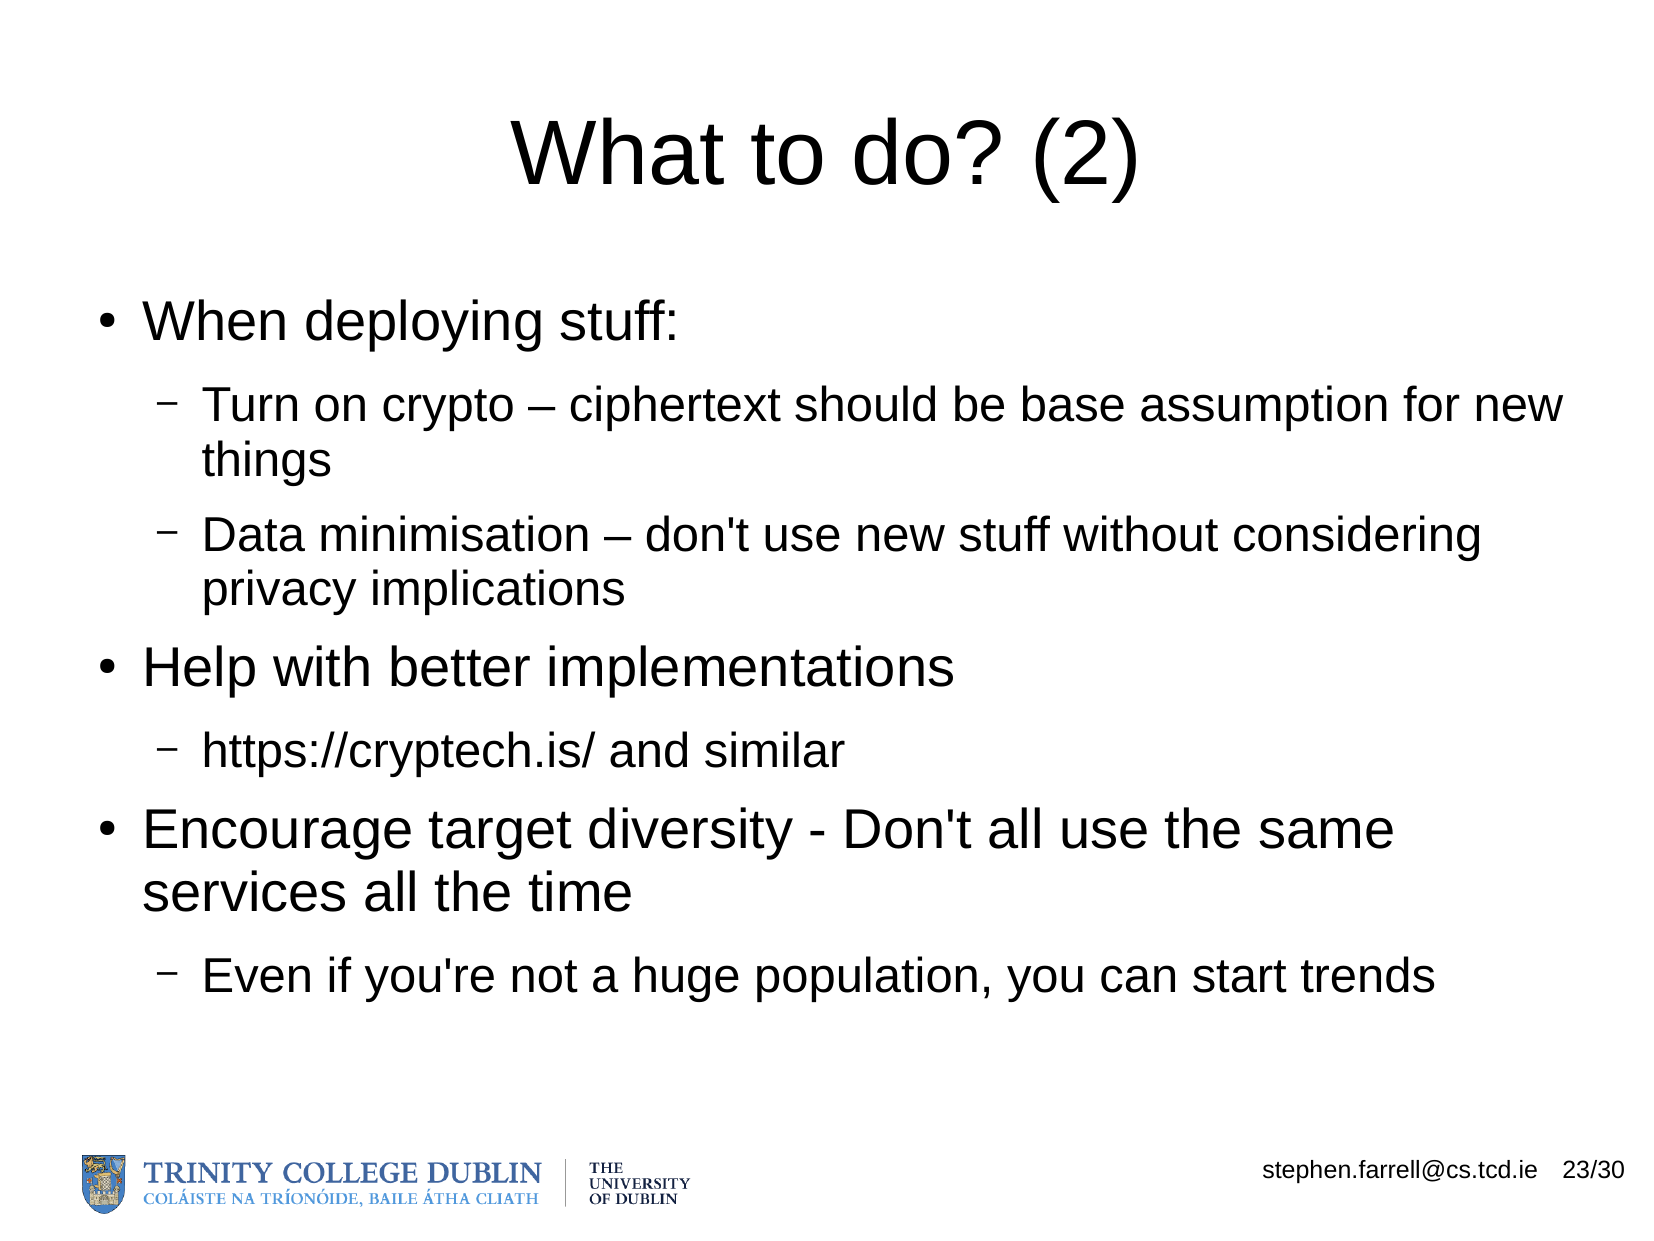

# What to do? (2)
When deploying stuff:
Turn on crypto – ciphertext should be base assumption for new things
Data minimisation – don't use new stuff without considering privacy implications
Help with better implementations
https://cryptech.is/ and similar
Encourage target diversity - Don't all use the same services all the time
Even if you're not a huge population, you can start trends